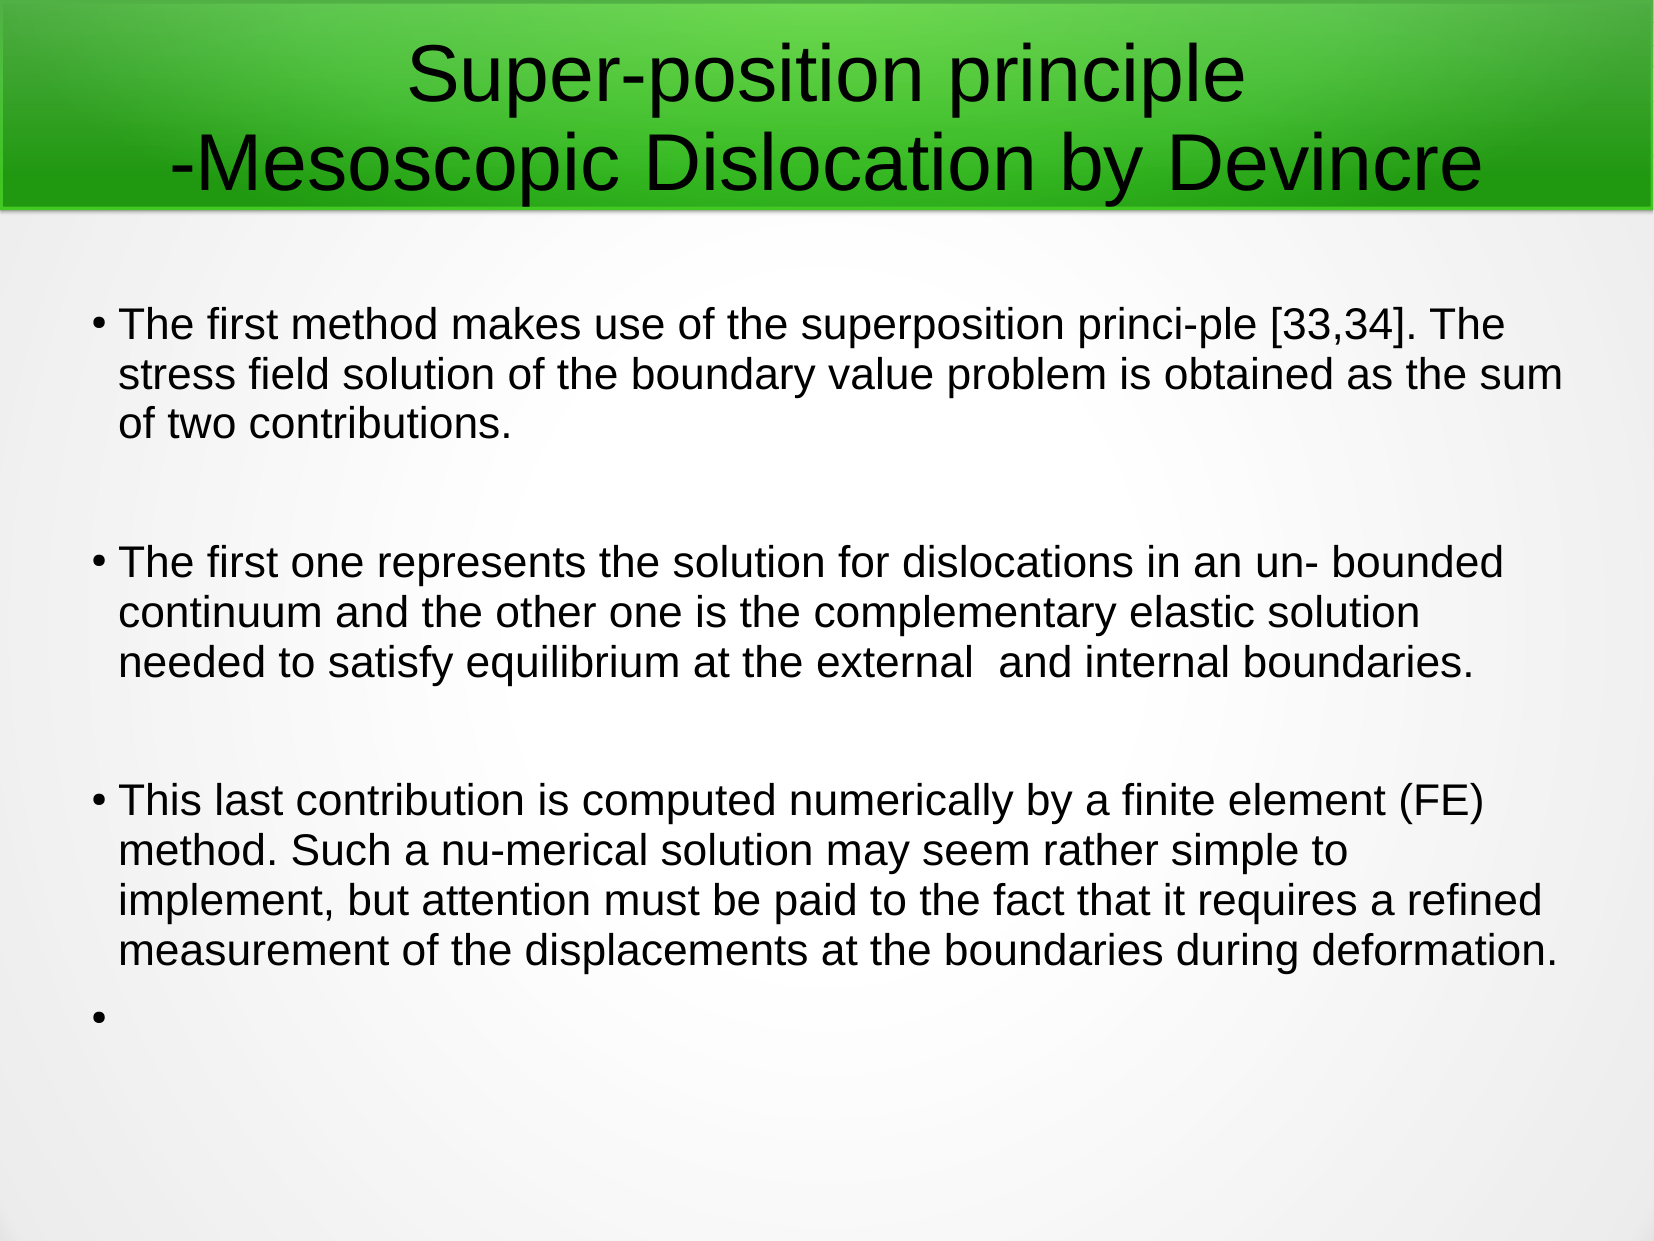

# Super-position principle -Mesoscopic Dislocation by Devincre
The first method makes use of the superposition princi-ple [33,34]. The stress field solution of the boundary value problem is obtained as the sum of two contributions.
The first one represents the solution for dislocations in an un- bounded continuum and the other one is the complementary elastic solution needed to satisfy equilibrium at the external and internal boundaries.
This last contribution is computed numerically by a finite element (FE) method. Such a nu-merical solution may seem rather simple to implement, but attention must be paid to the fact that it requires a refined measurement of the displacements at the boundaries during deformation.